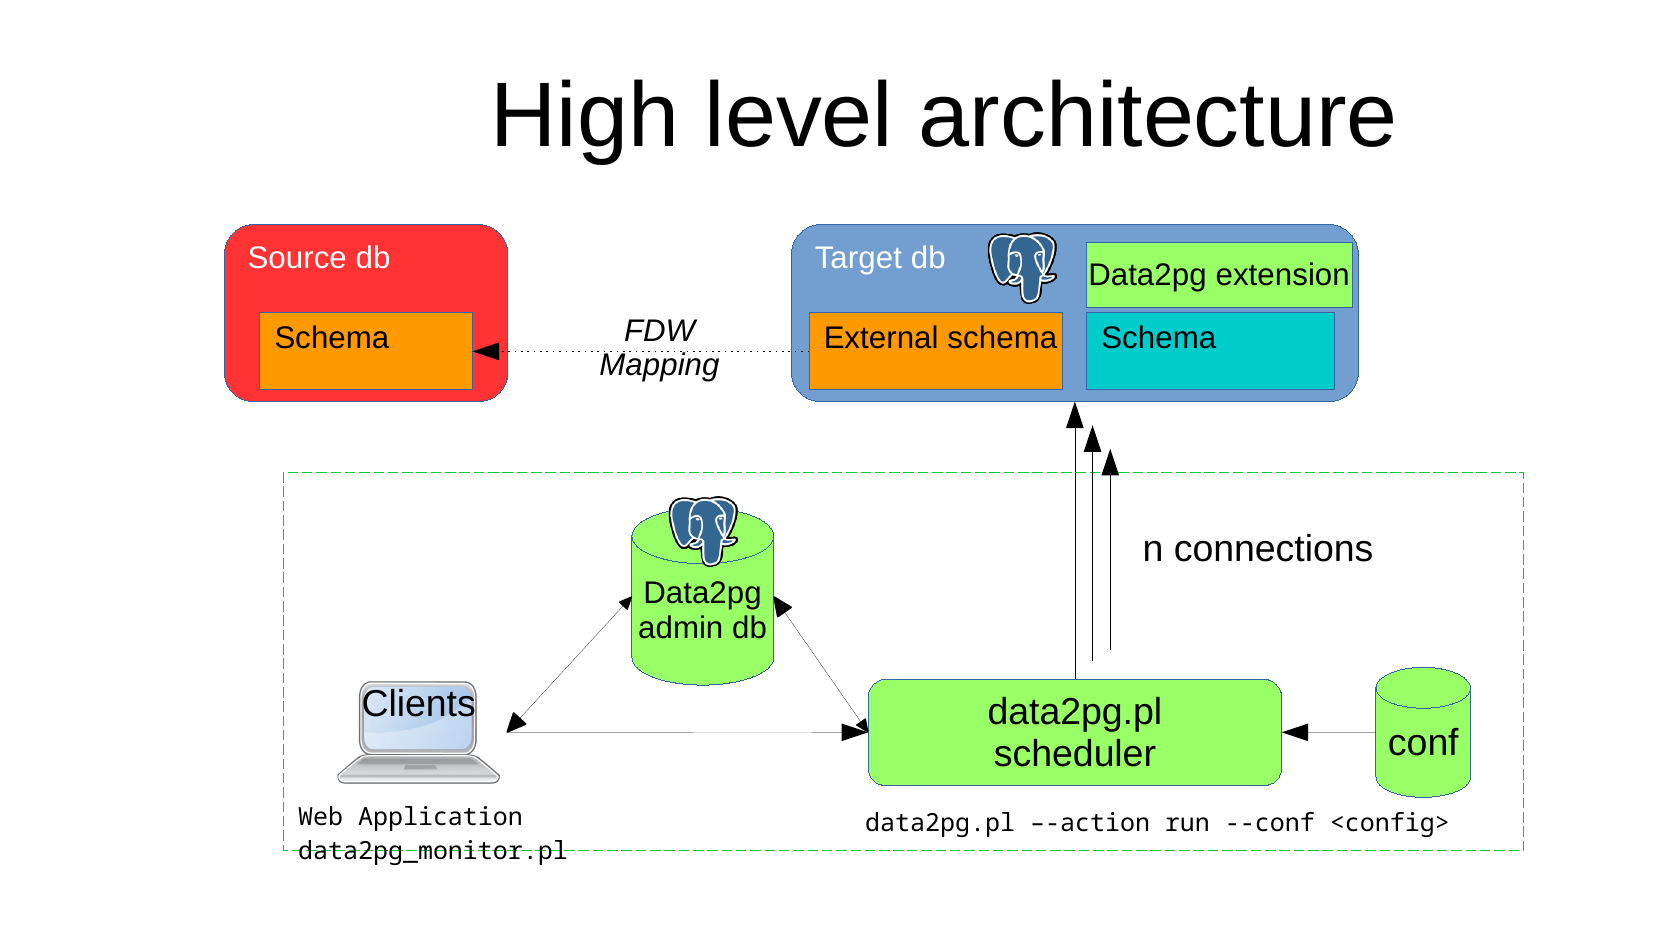

# High level architecture
Source db
Target db
Data2pg extension
FDW
Mapping
Schema
External schema
Schema
Data2pg
admin db
n connections
conf
Clients
data2pg.pl
scheduler
Web Application
data2pg_monitor.pl
data2pg.pl –-action run --conf <config>